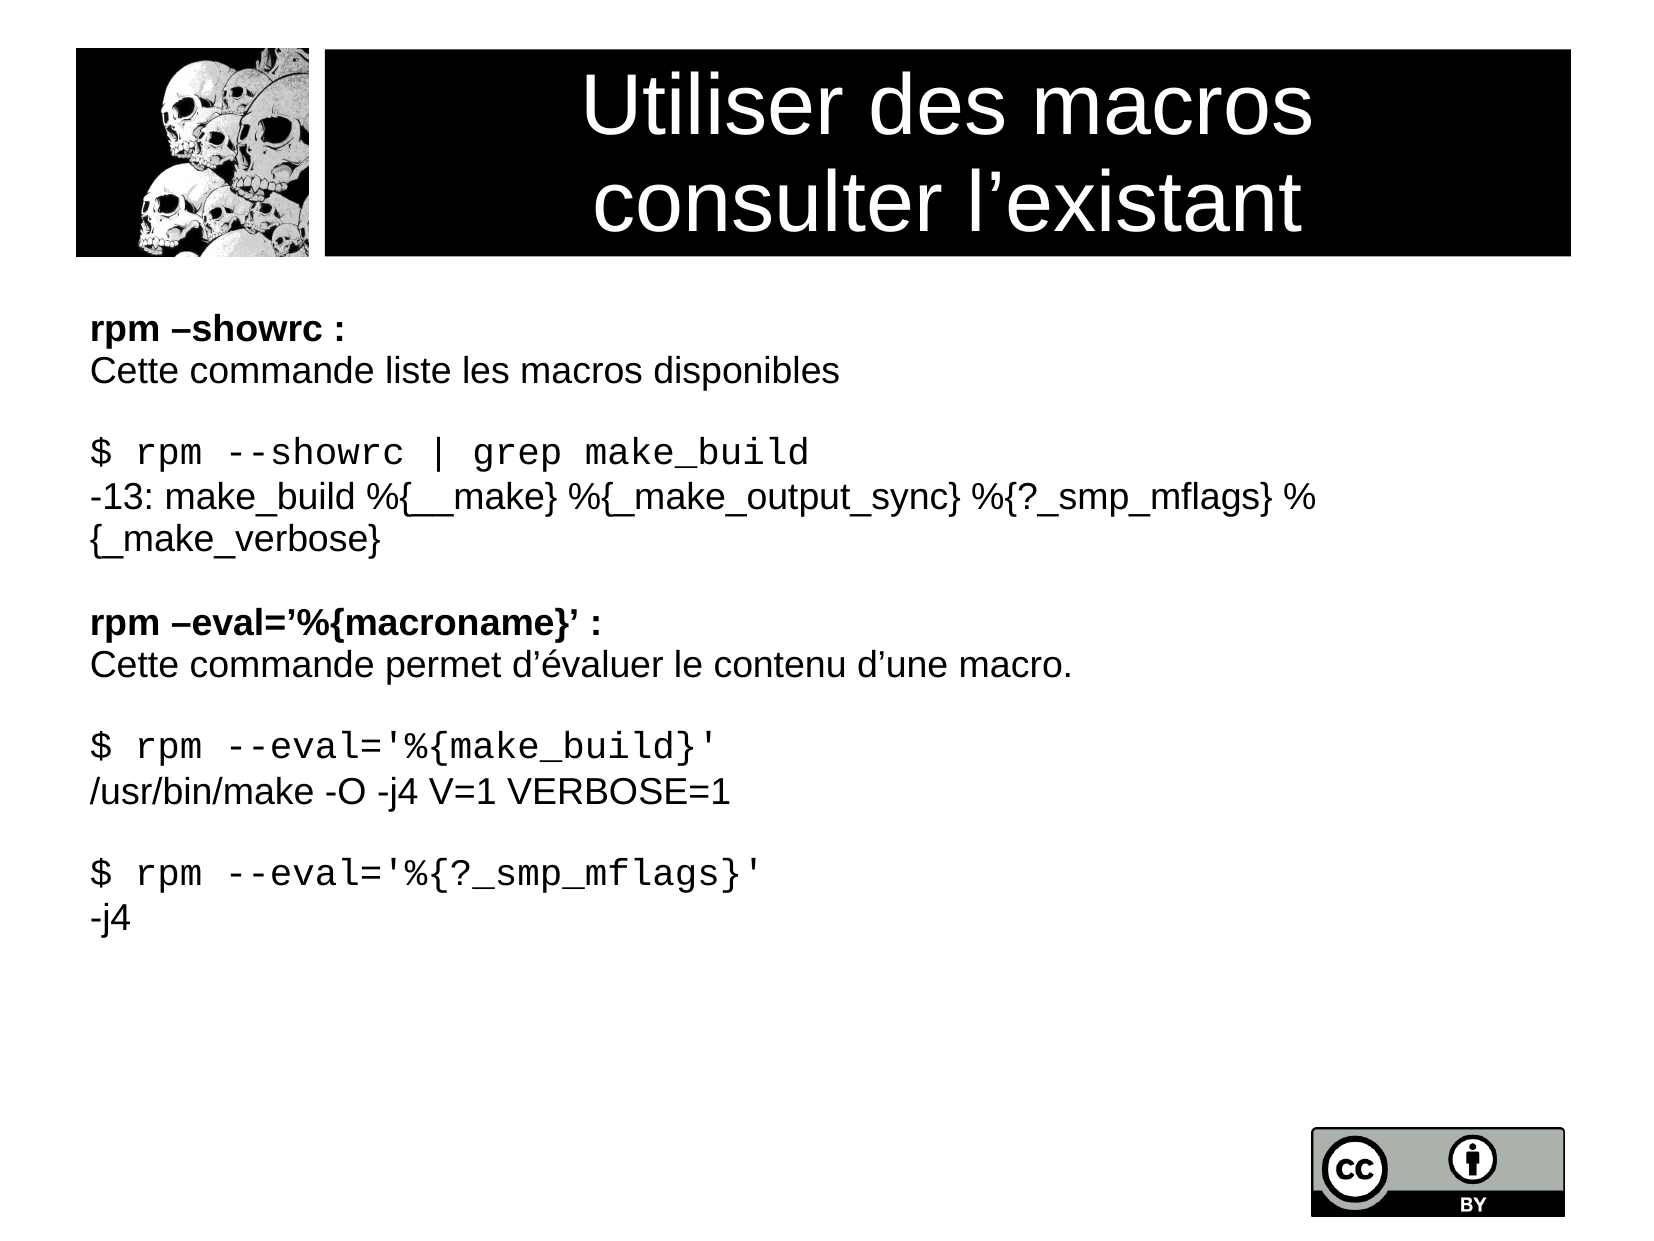

# Utiliser des macros consulter l’existant
rpm –showrc :
Cette commande liste les macros disponibles
$ rpm --showrc | grep make_build
-13: make_build %{__make} %{_make_output_sync} %{?_smp_mflags} %{_make_verbose}
rpm –eval=’%{macroname}’ :
Cette commande permet d’évaluer le contenu d’une macro.
$ rpm --eval='%{make_build}'
/usr/bin/make -O -j4 V=1 VERBOSE=1
$ rpm --eval='%{?_smp_mflags}'
-j4